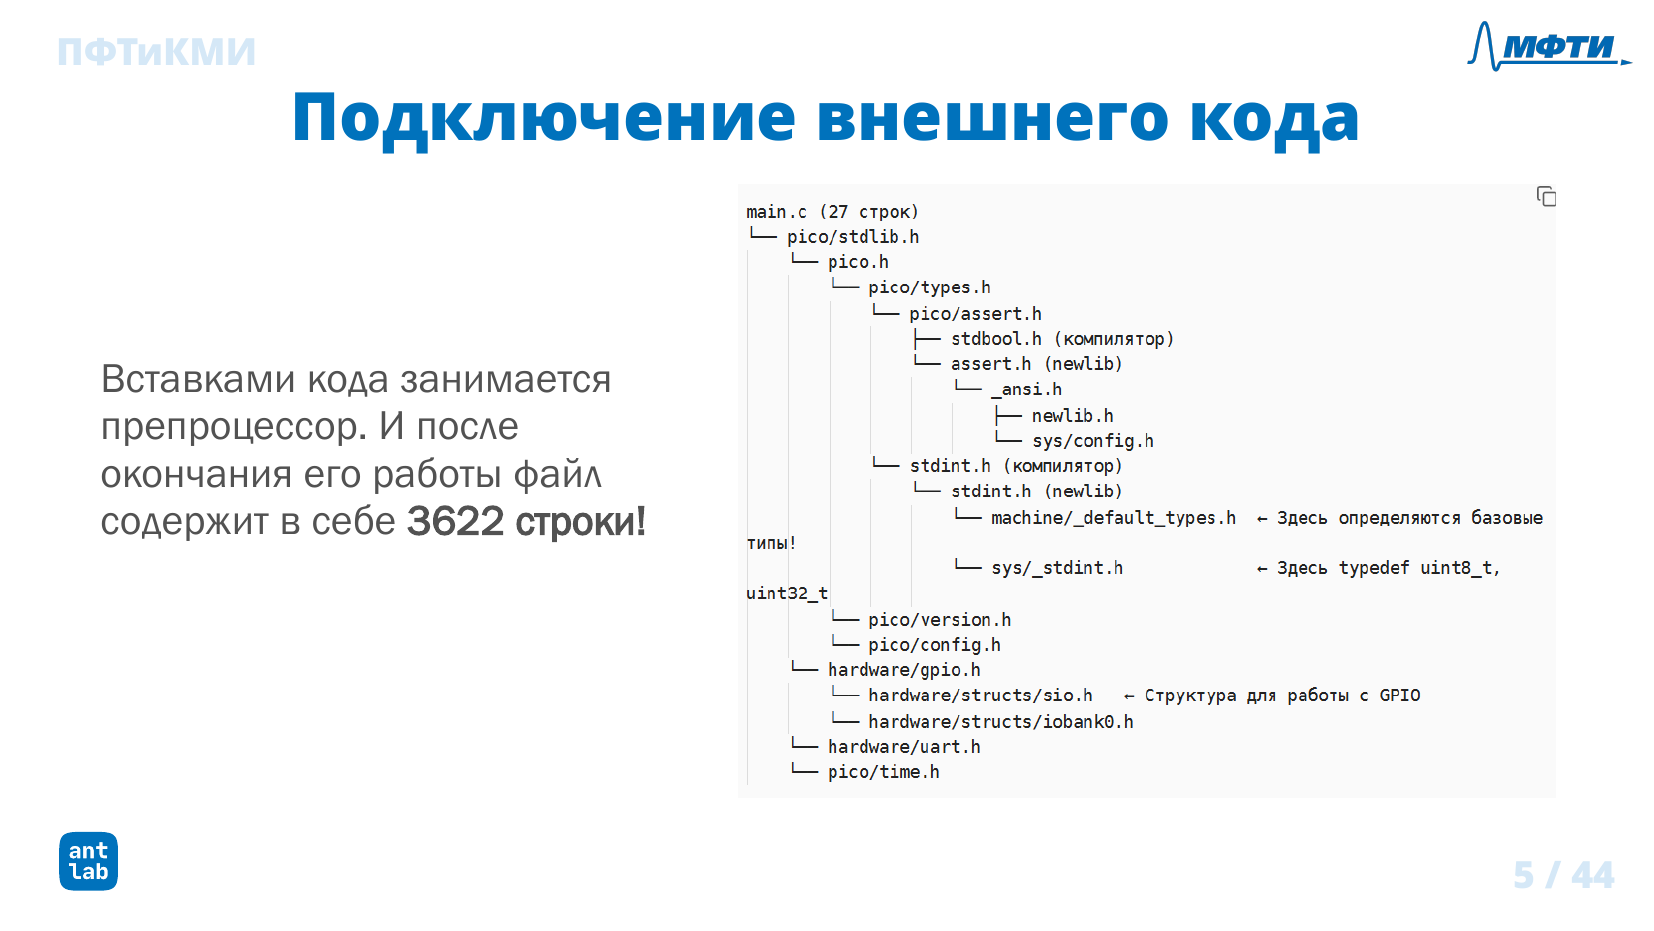

# Подключение внешнего кода
Вставками кода занимается препроцессор. И после окончания его работы файл содержит в себе 3622 строки!